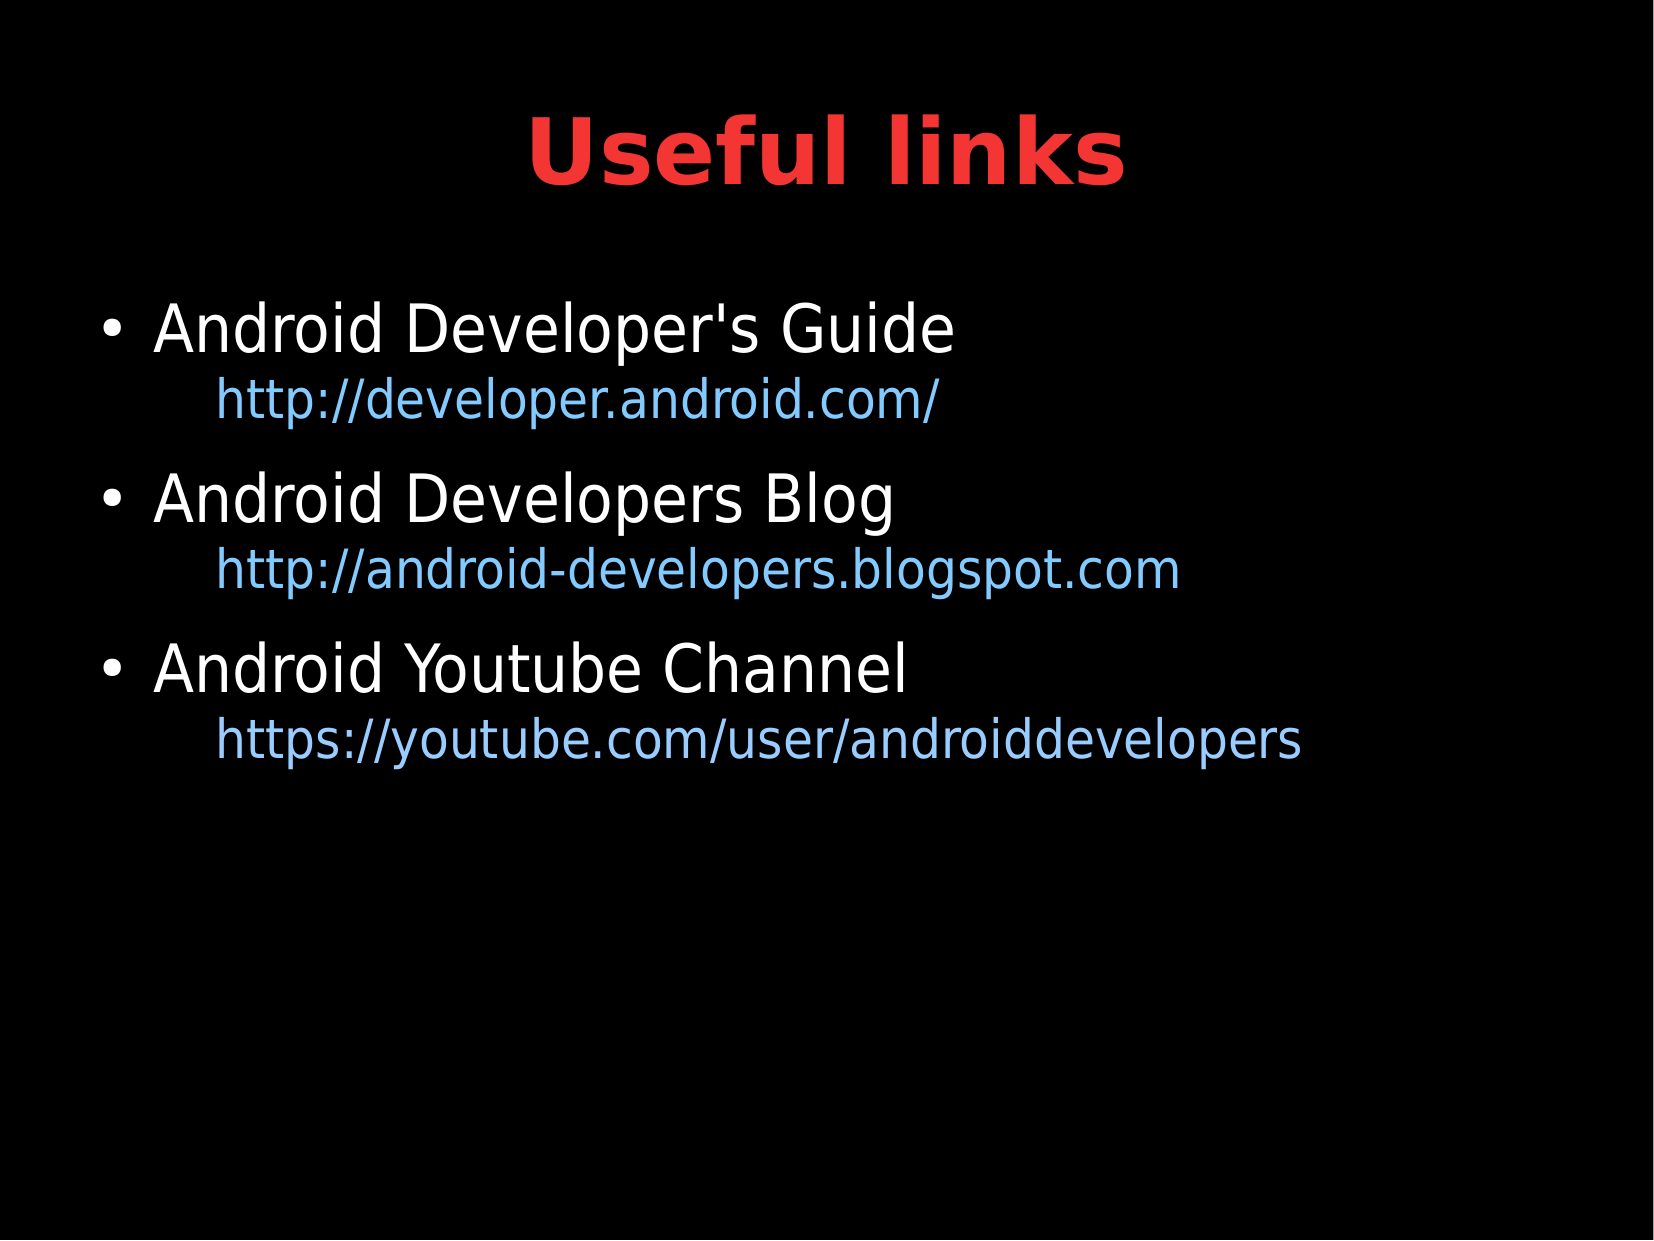

# Useful links
Android Developer's Guide
 http://developer.android.com/
Android Developers Blog
 http://android-developers.blogspot.com
Android Youtube Channel
 https://youtube.com/user/androiddevelopers